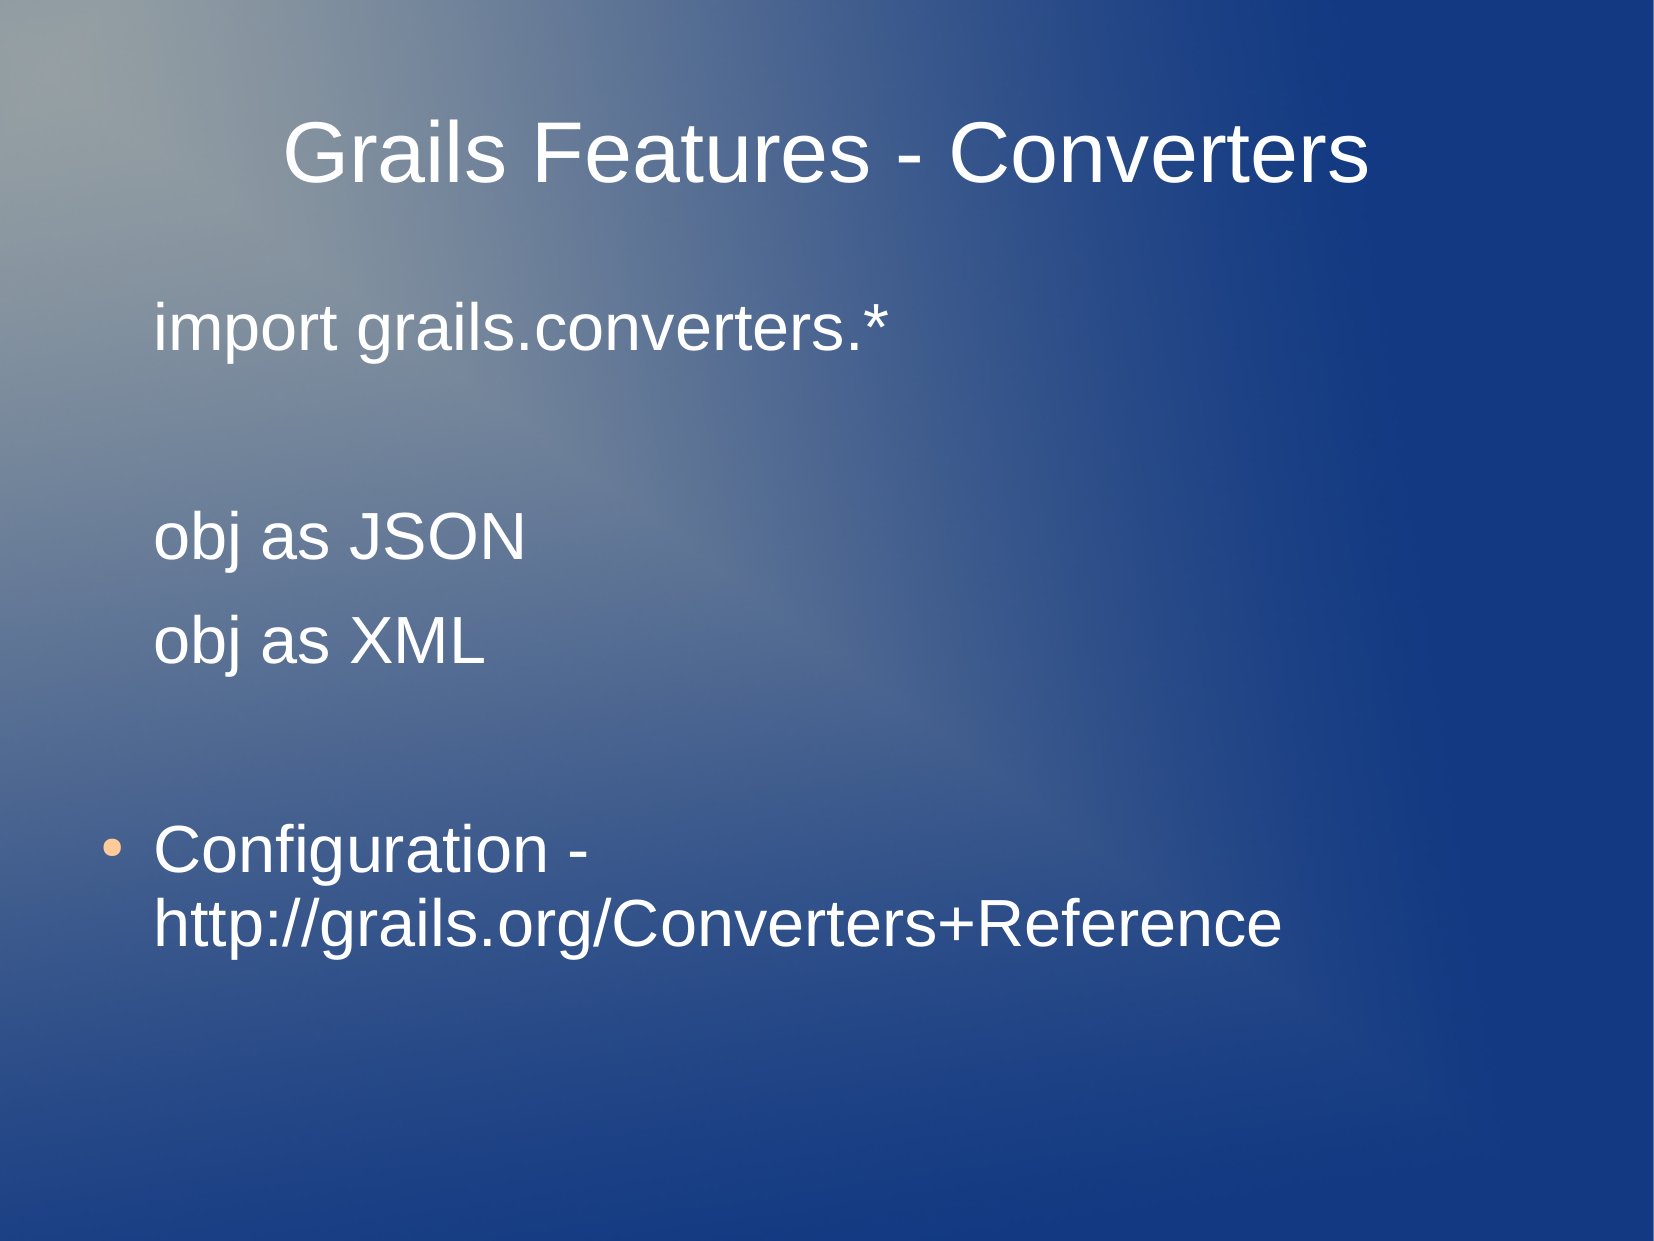

# Grails Features - Converters
import grails.converters.*
obj as JSON
obj as XML
Configuration - http://grails.org/Converters+Reference